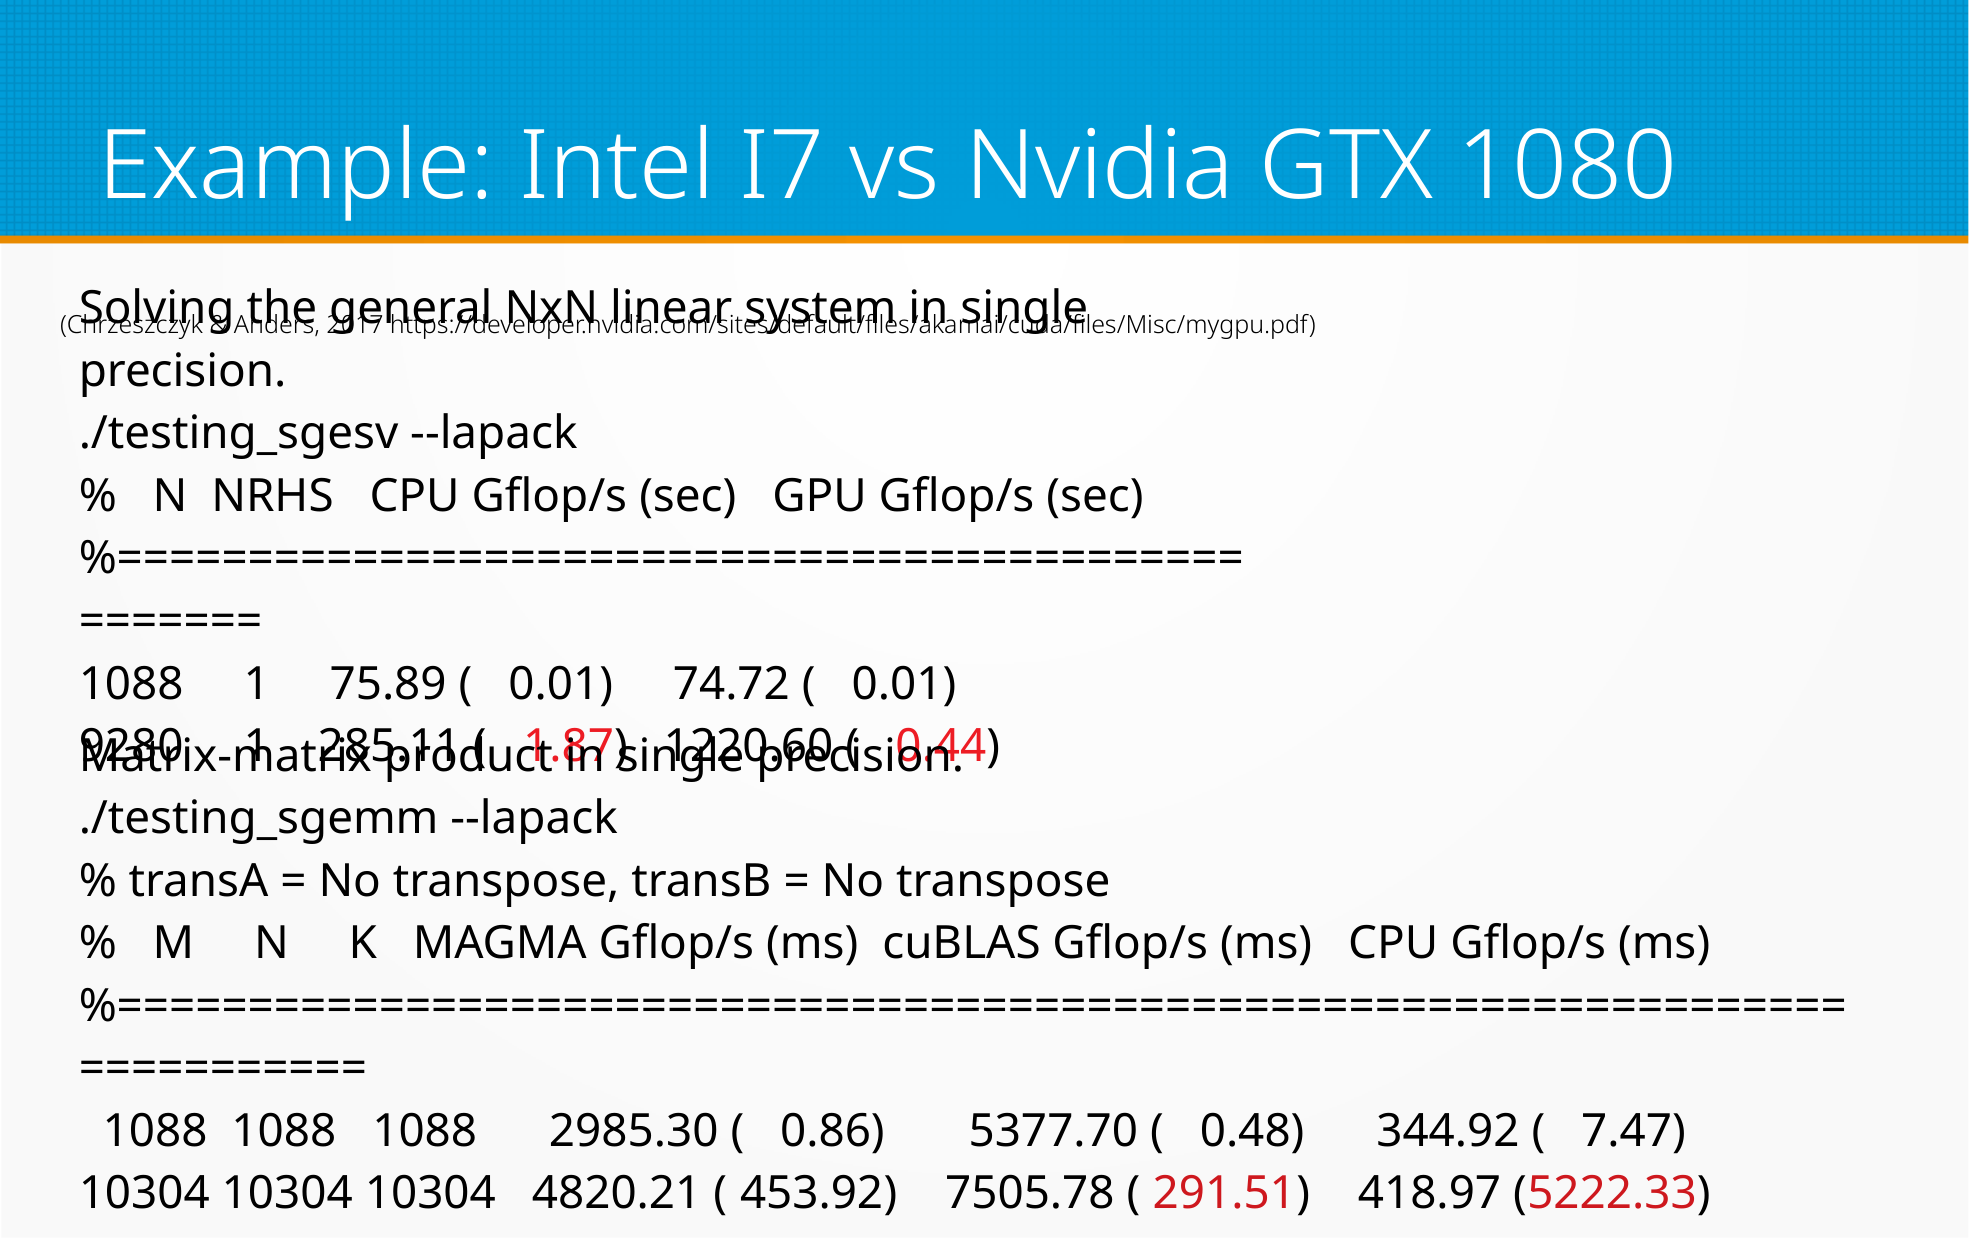

# Example: Intel I7 vs Nvidia GTX 1080
Solving the general NxN linear system in single precision.
./testing_sgesv --lapack
% N NRHS CPU Gflop/s (sec) GPU Gflop/s (sec)
%==================================================
1088 1 75.89 ( 0.01) 74.72 ( 0.01)
9280 1 285.11 ( 1.87) 1220.60 ( 0.44)
(Chrzeszczyk & Anders, 2017 https://developer.nvidia.com/sites/default/files/akamai/cuda/files/Misc/mygpu.pdf)
Matrix-matrix product in single precision.
./testing_sgemm --lapack
% transA = No transpose, transB = No transpose
% M N K MAGMA Gflop/s (ms) cuBLAS Gflop/s (ms) CPU Gflop/s (ms)
%=============================================================================
 1088 1088 1088 2985.30 ( 0.86) 5377.70 ( 0.48) 344.92 ( 7.47)
10304 10304 10304 4820.21 ( 453.92) 7505.78 ( 291.51) 418.97 (5222.33)